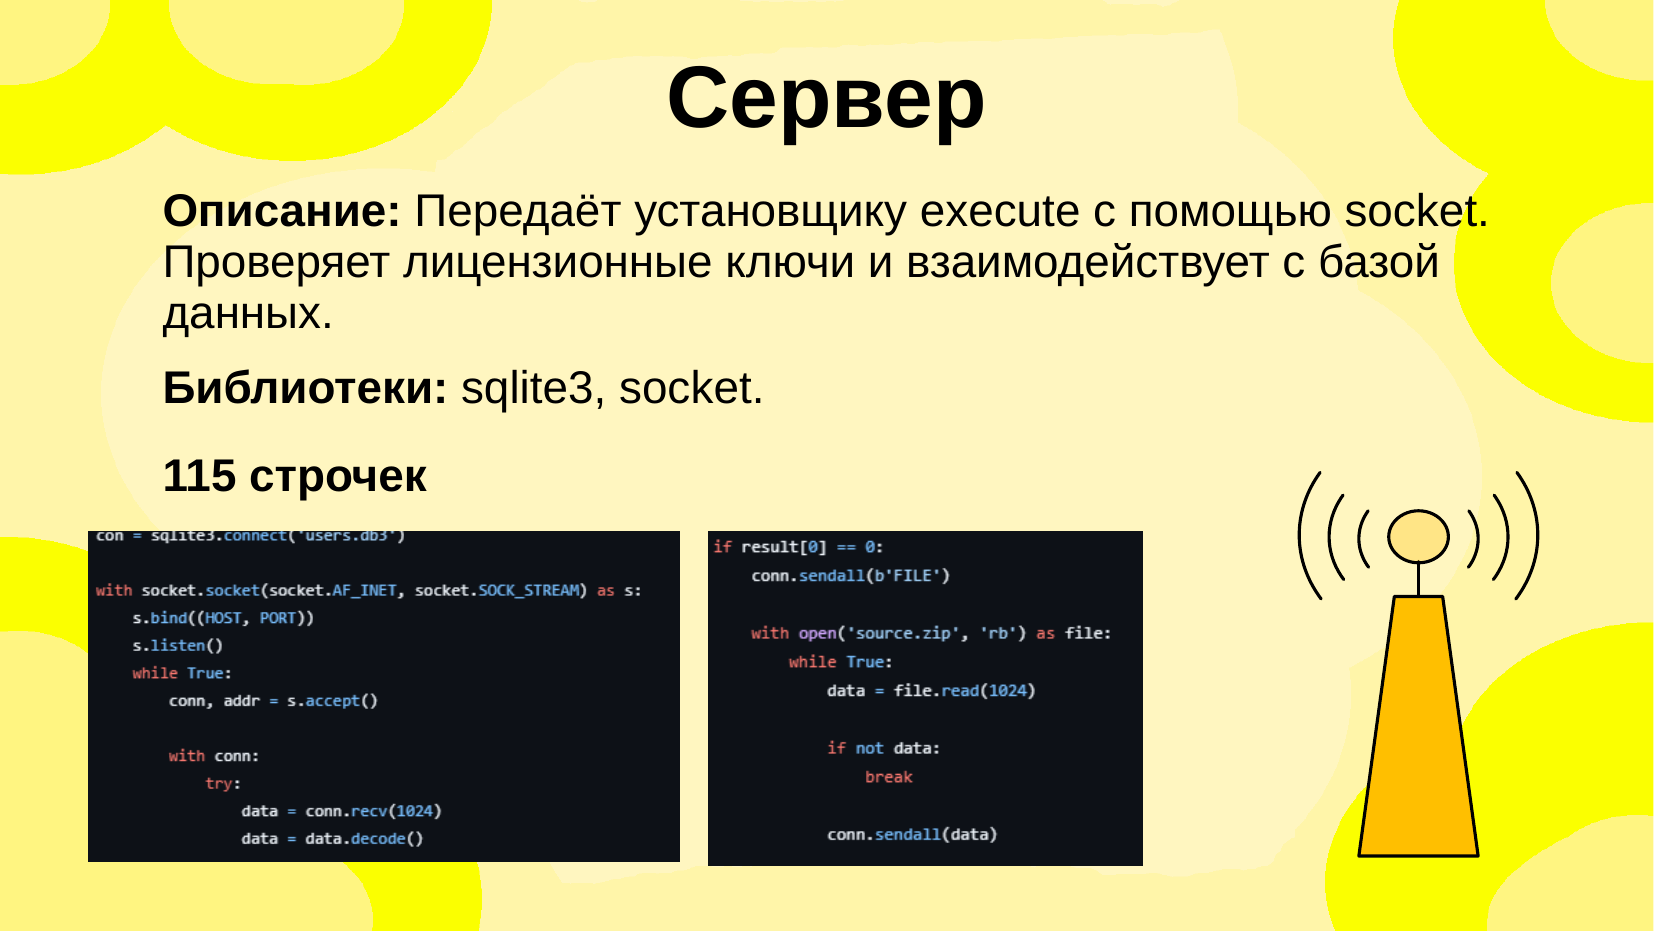

Сервер
Описание: Передаёт установщику execute с помощью socket. Проверяет лицензионные ключи и взаимодействует с базой данных.
Библиотеки: sqlite3, socket.
115 строчек